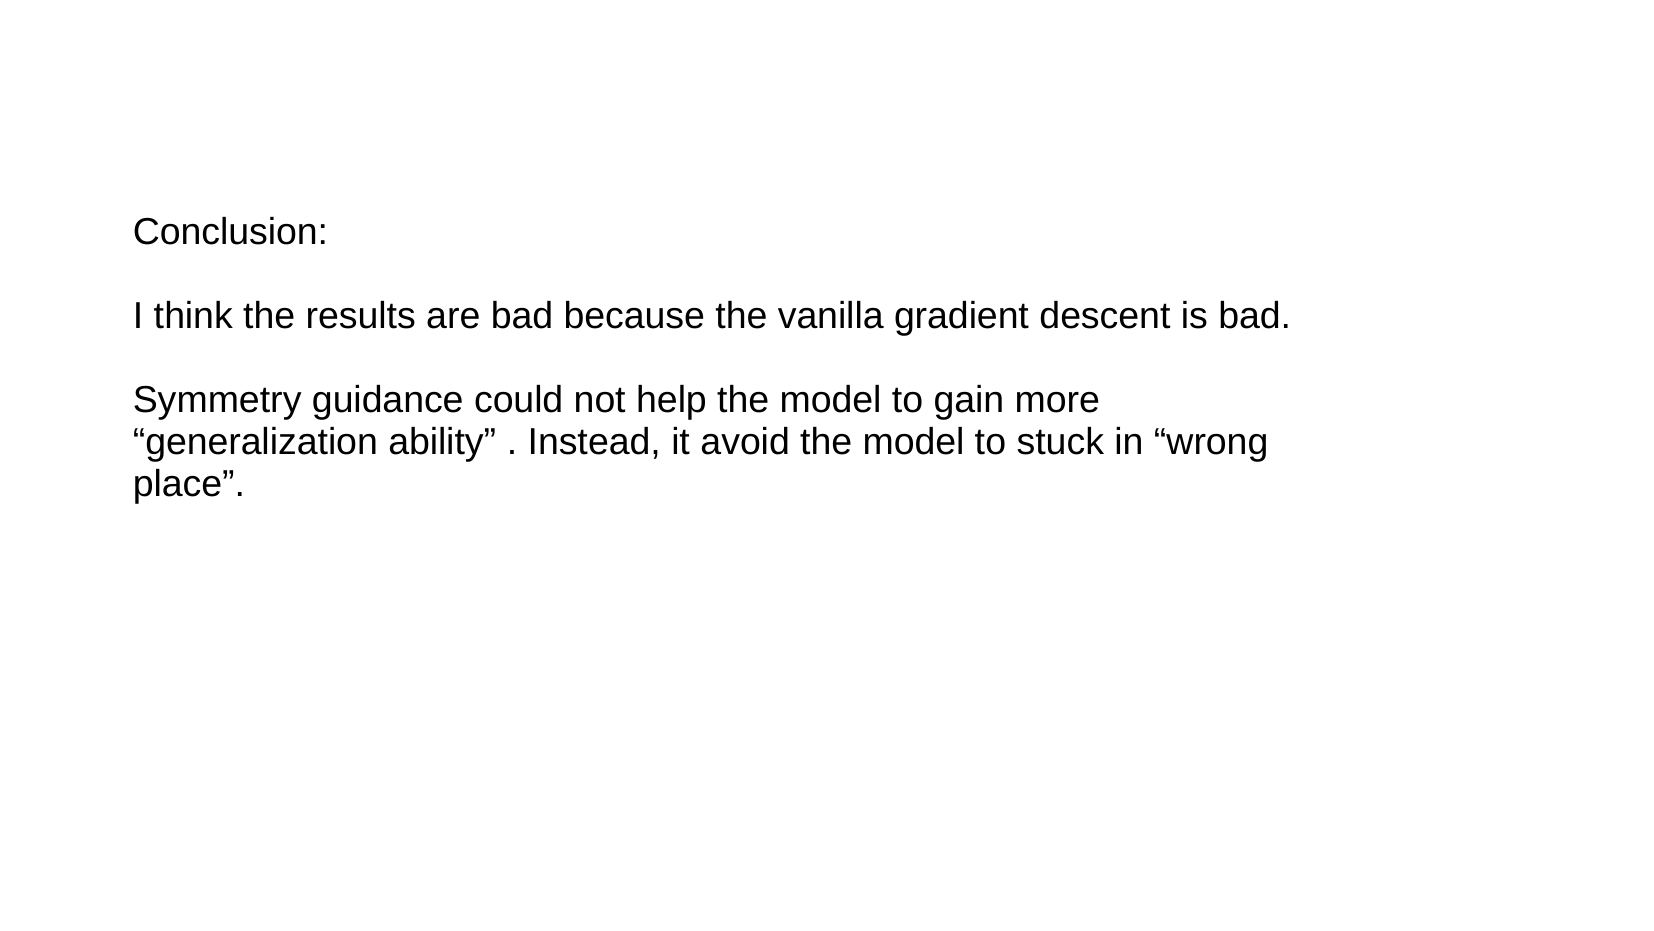

Conclusion:
I think the results are bad because the vanilla gradient descent is bad.
Symmetry guidance could not help the model to gain more “generalization ability” . Instead, it avoid the model to stuck in “wrong place”.